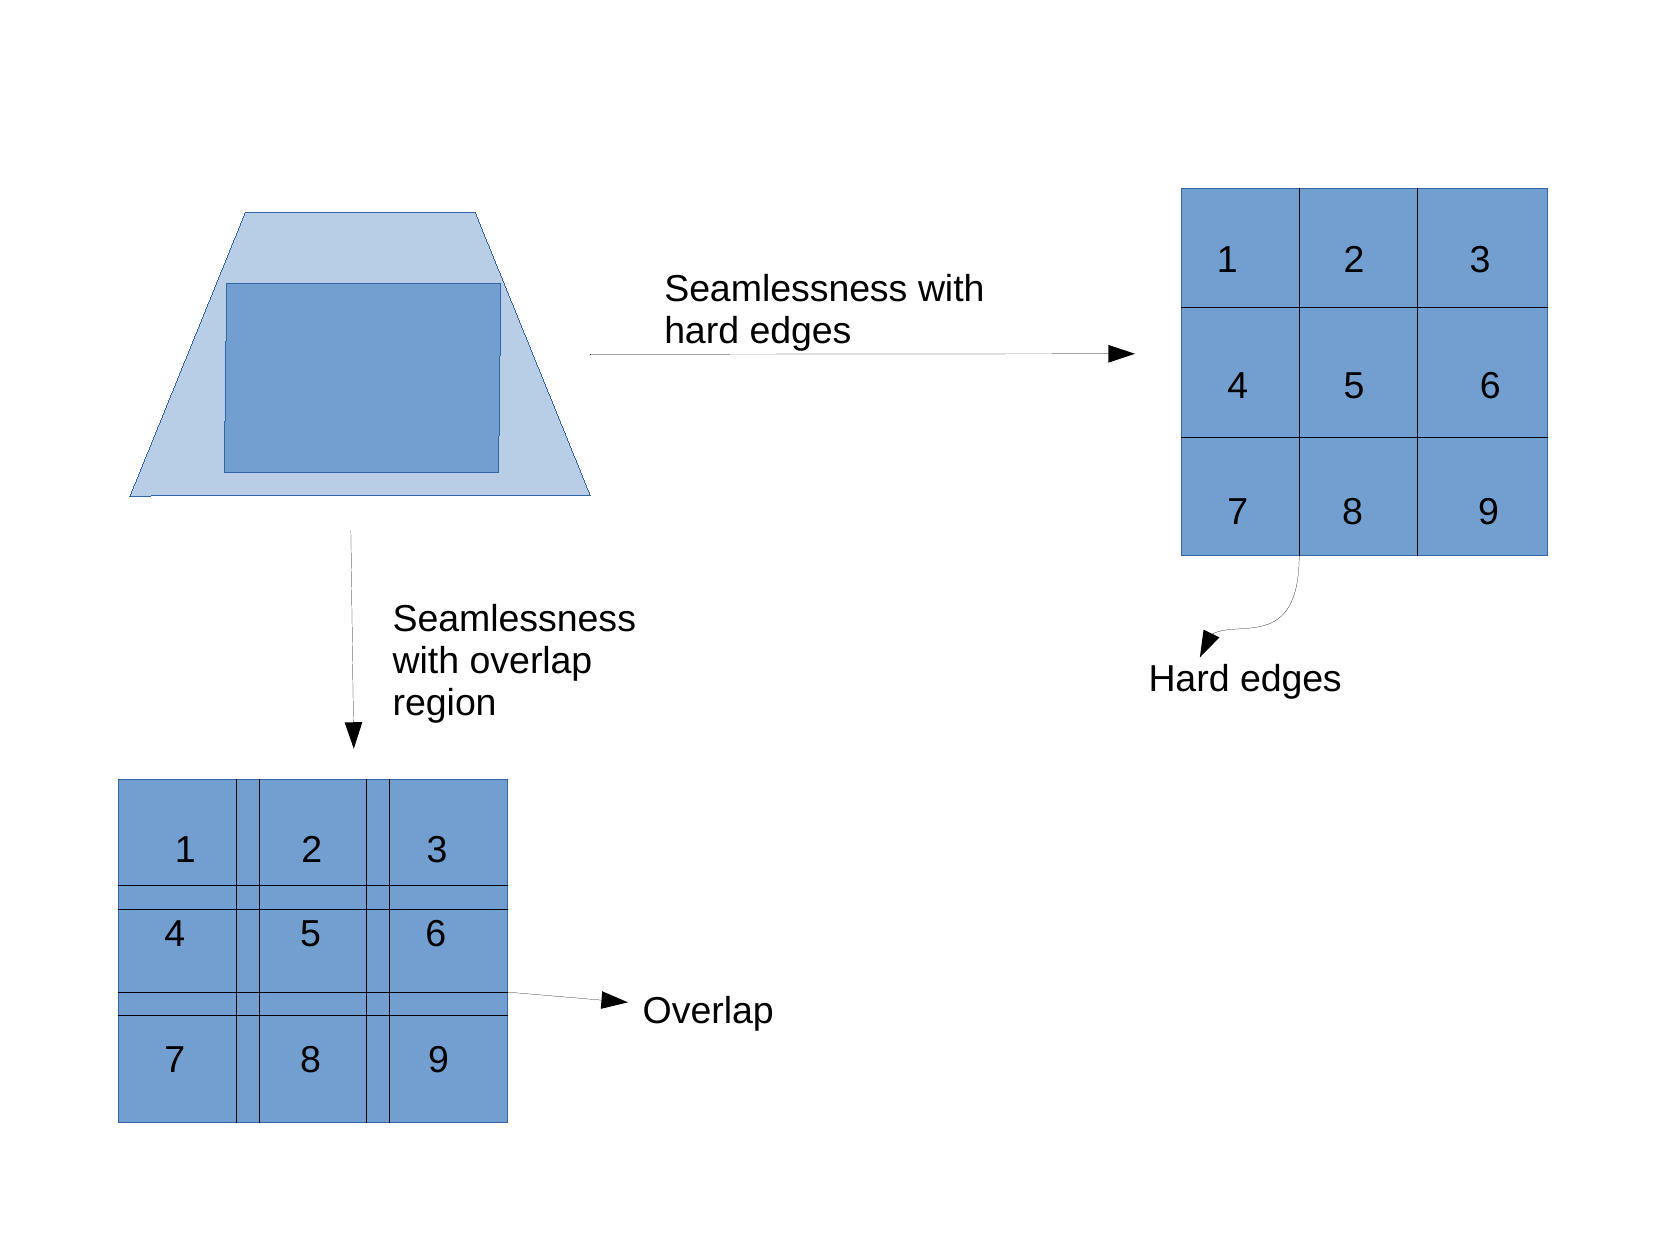

1		2	 3
 4		5	 6
 7 8 9
Seamlessness with hard edges
Seamlessness with overlap region
Hard edges
 1		 2 3
 4 5 6
 7 8	 	9
Overlap